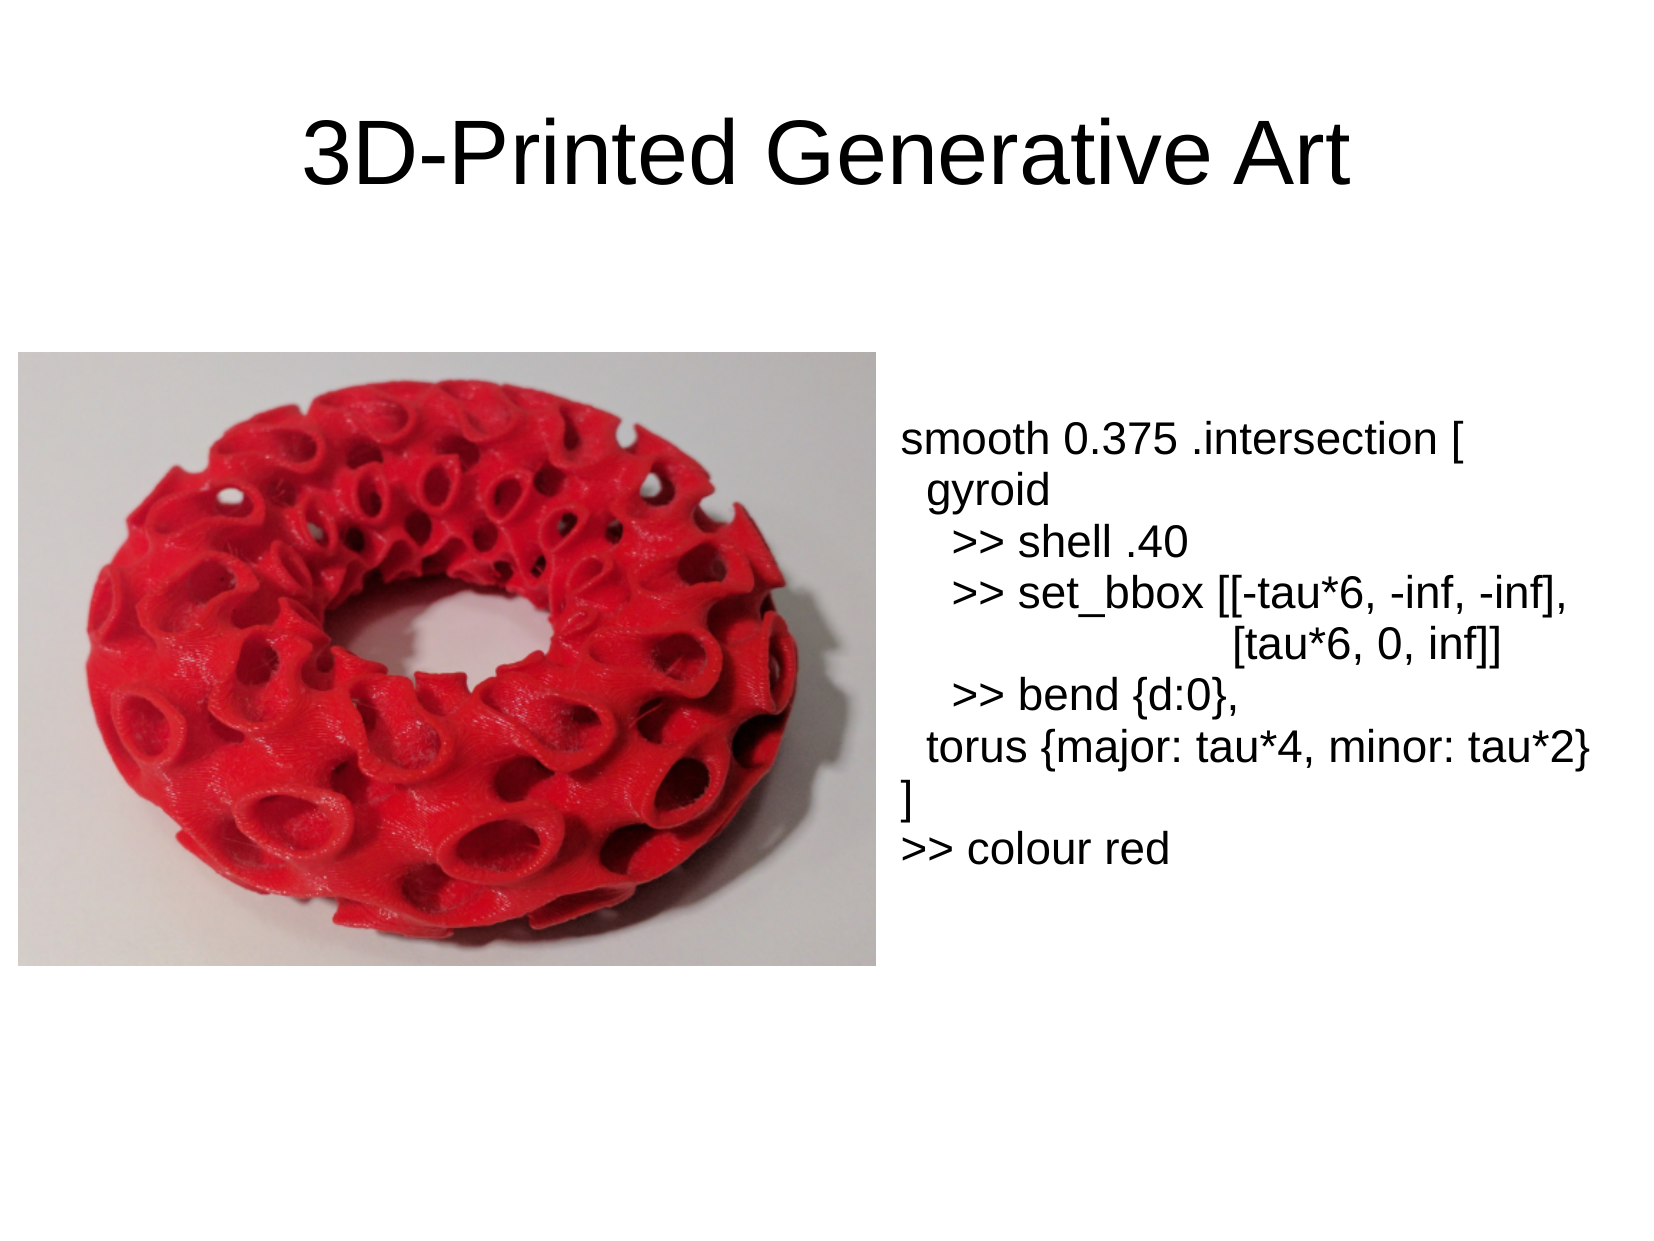

# 3D-Printed Generative Art
smooth 0.375 .intersection [
 gyroid
 >> shell .40
 >> set_bbox [[-tau*6, -inf, -inf],
 [tau*6, 0, inf]]
 >> bend {d:0},
 torus {major: tau*4, minor: tau*2}
]
>> colour red